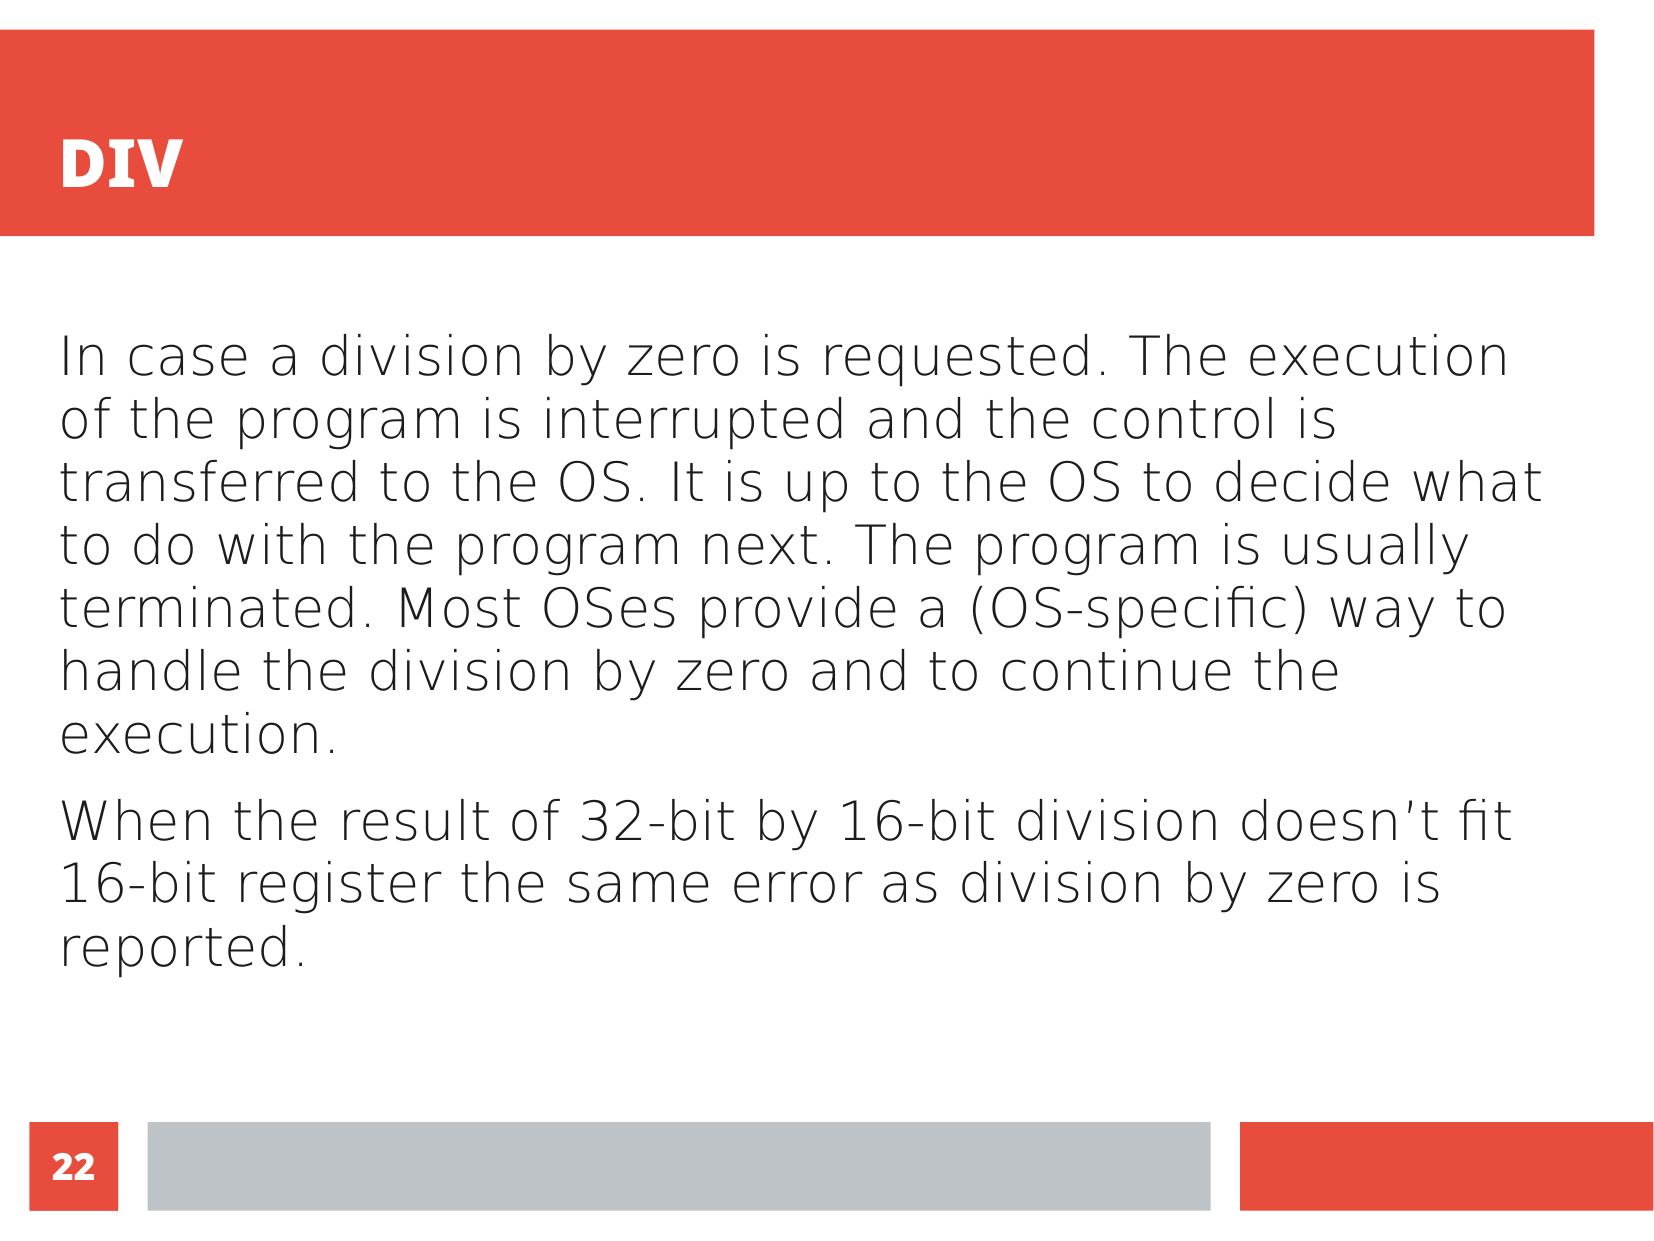

# DIV
In case a division by zero is requested. The execution of the program is interrupted and the control is transferred to the OS. It is up to the OS to decide what to do with the program next. The program is usually terminated. Most OSes provide a (OS-specific) way to handle the division by zero and to continue the execution.
When the result of 32-bit by 16-bit division doesn’t fit 16-bit register the same error as division by zero is reported.
22